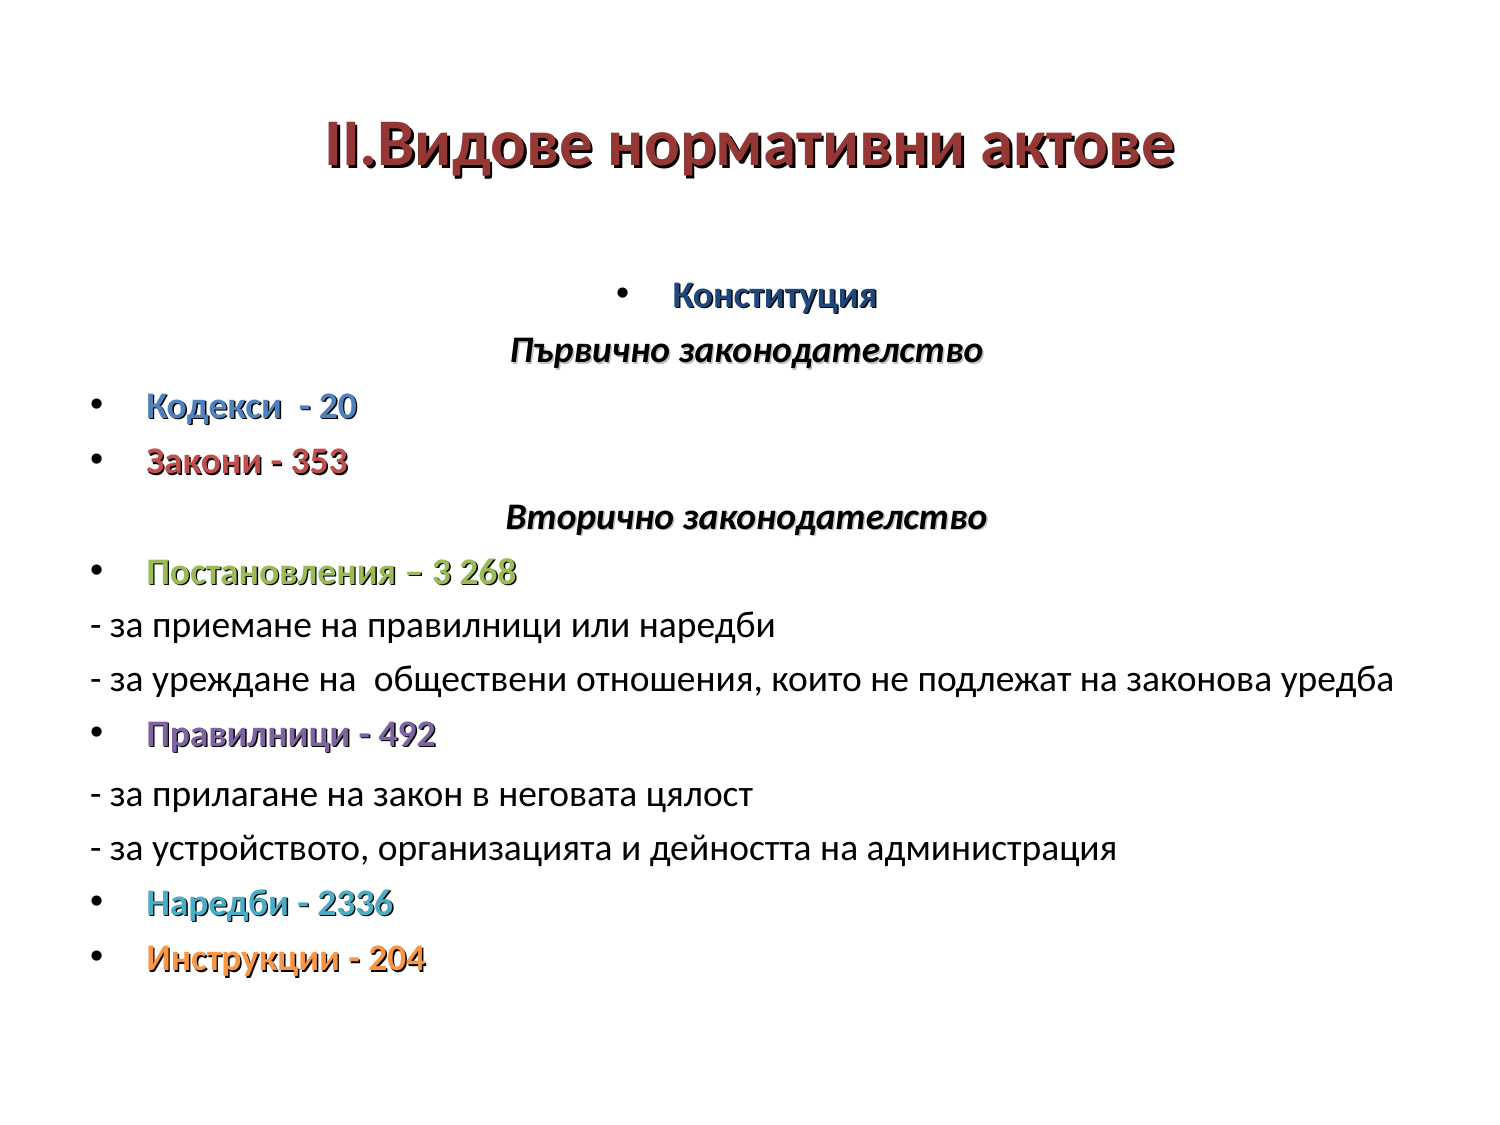

# II.Видове нормативни актове
Конституция
Първично законодателство
Кодекси - 20
Закони - 353
Вторично законодателство
Постановления – 3 268
- за приемане на правилници или наредби
- за уреждане на обществени отношения, които не подлежат на законова уредба
Правилници - 492
- за прилагане на закон в неговата цялост
- за устройството, организацията и дейността на администрация
Наредби - 2336
Инструкции - 204